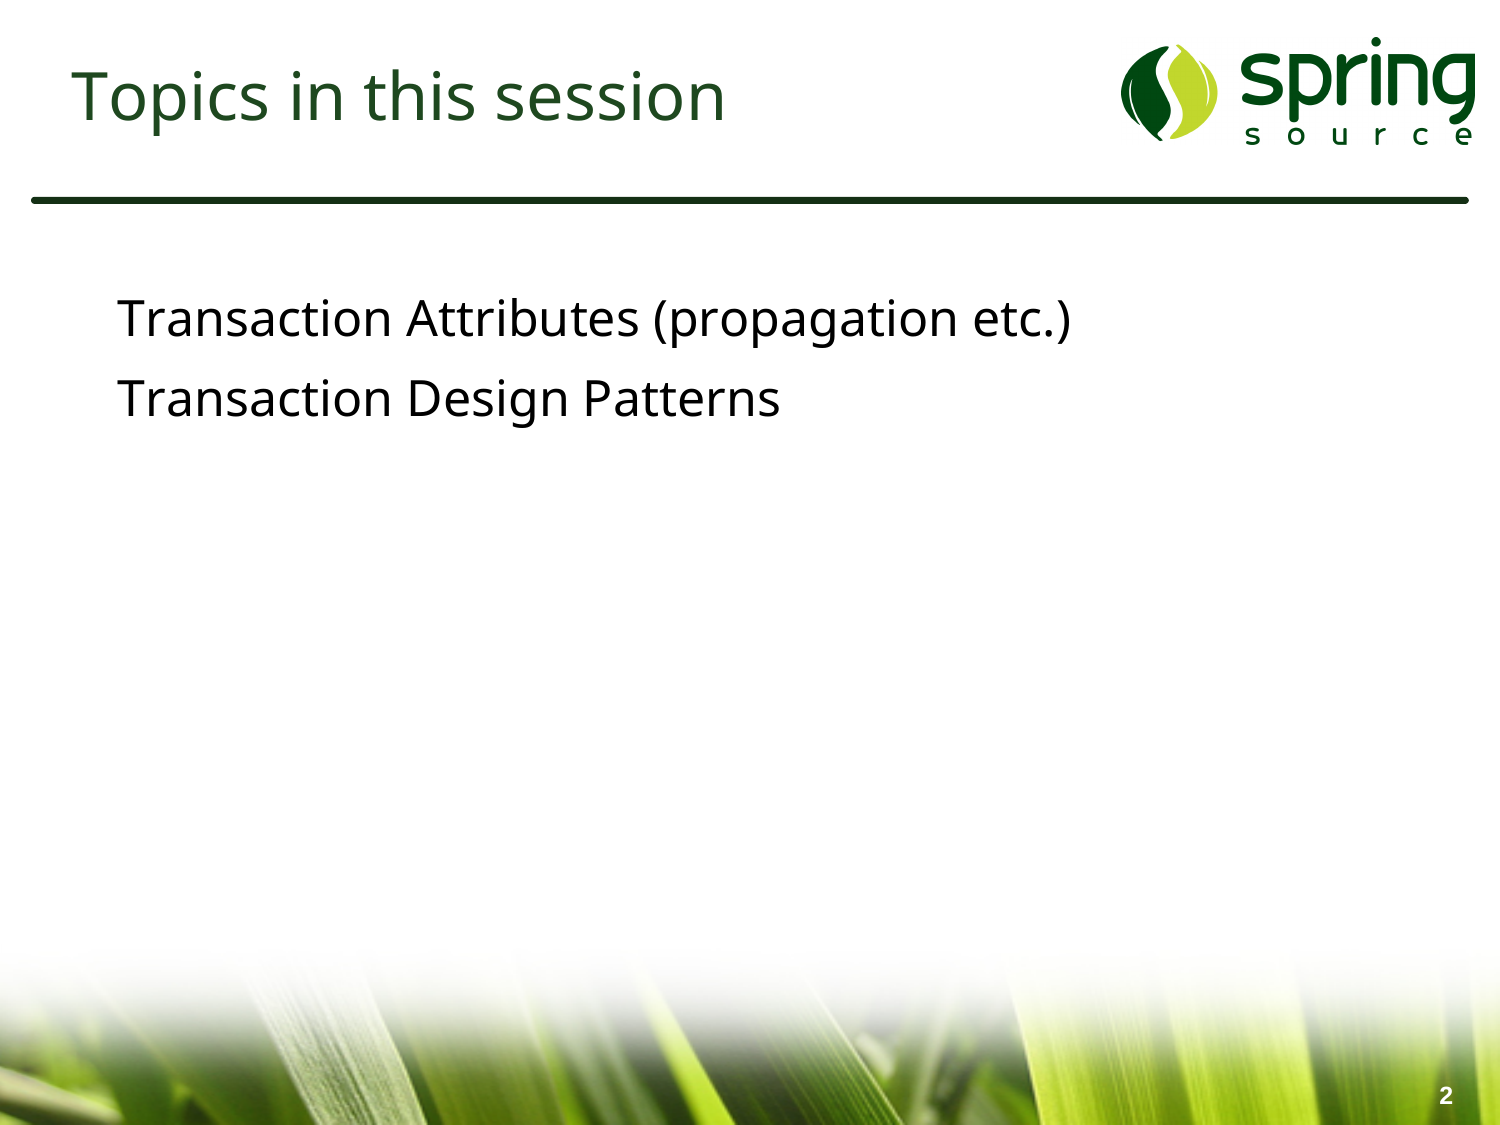

# Topics in this session
Transaction Attributes (propagation etc.)
Transaction Design Patterns